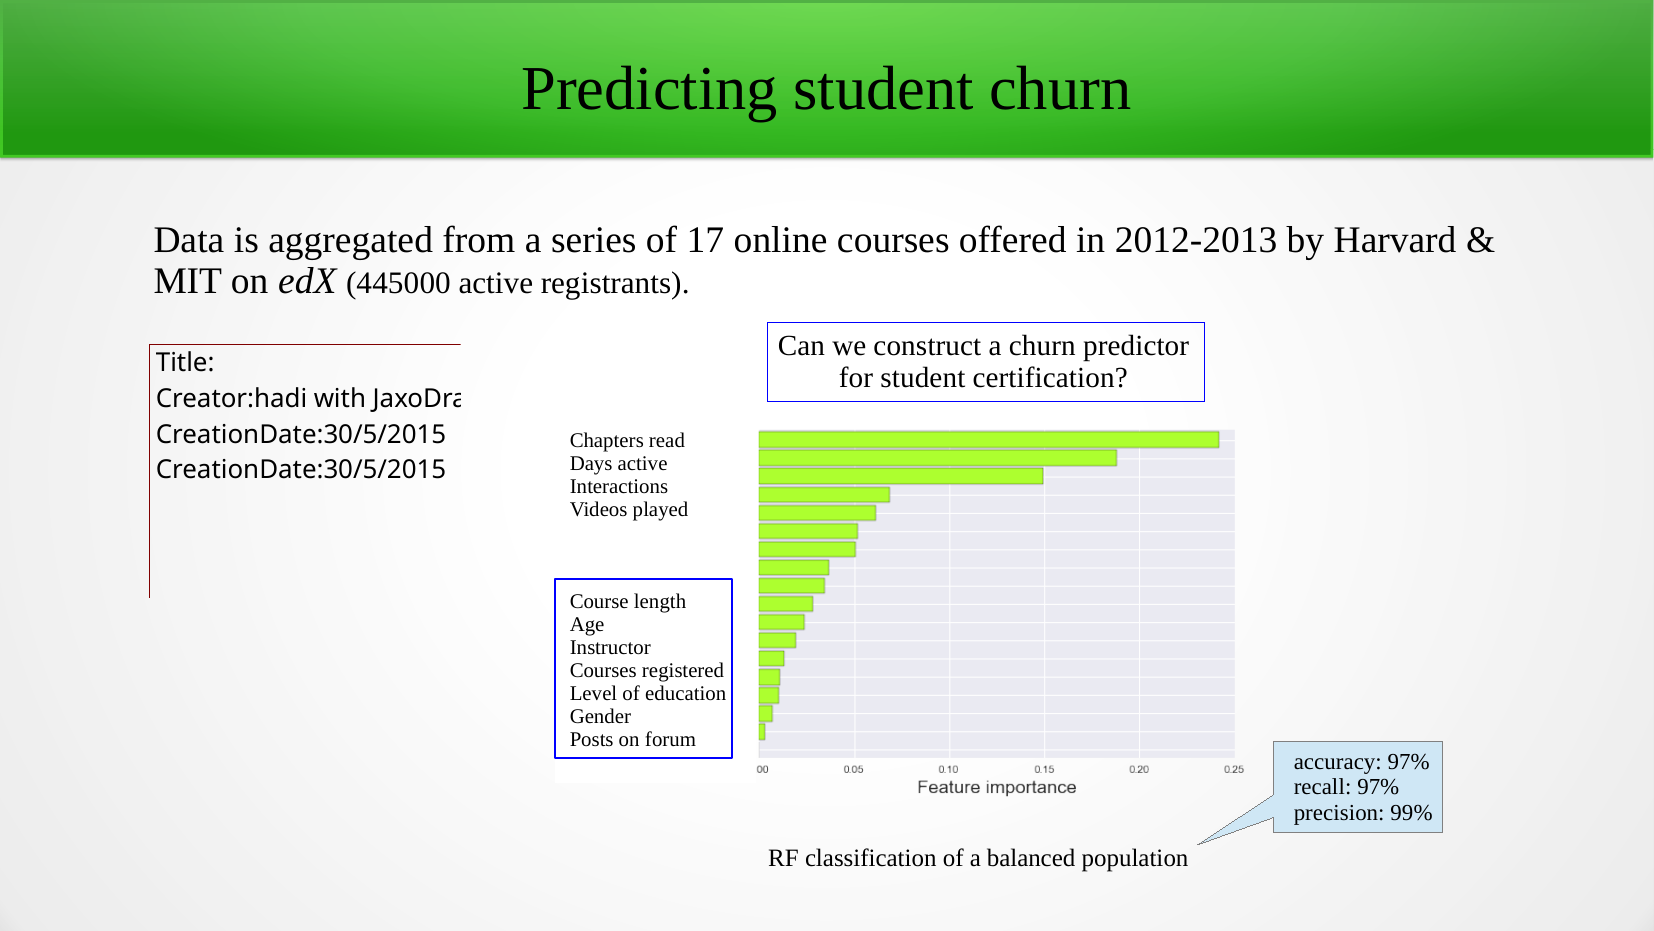

# Predicting student churn
Data is aggregated from a series of 17 online courses offered in 2012-2013 by Harvard & MIT on edX (445000 active registrants).
Can we construct a churn predictor
for student certification?
Chapters read
Days active
Interactions
Videos played
Course length
Age
Instructor
Courses registered
Level of education
Gender
Posts on forum
accuracy: 97%
recall: 97%
precision: 99%
RF classification of a balanced population